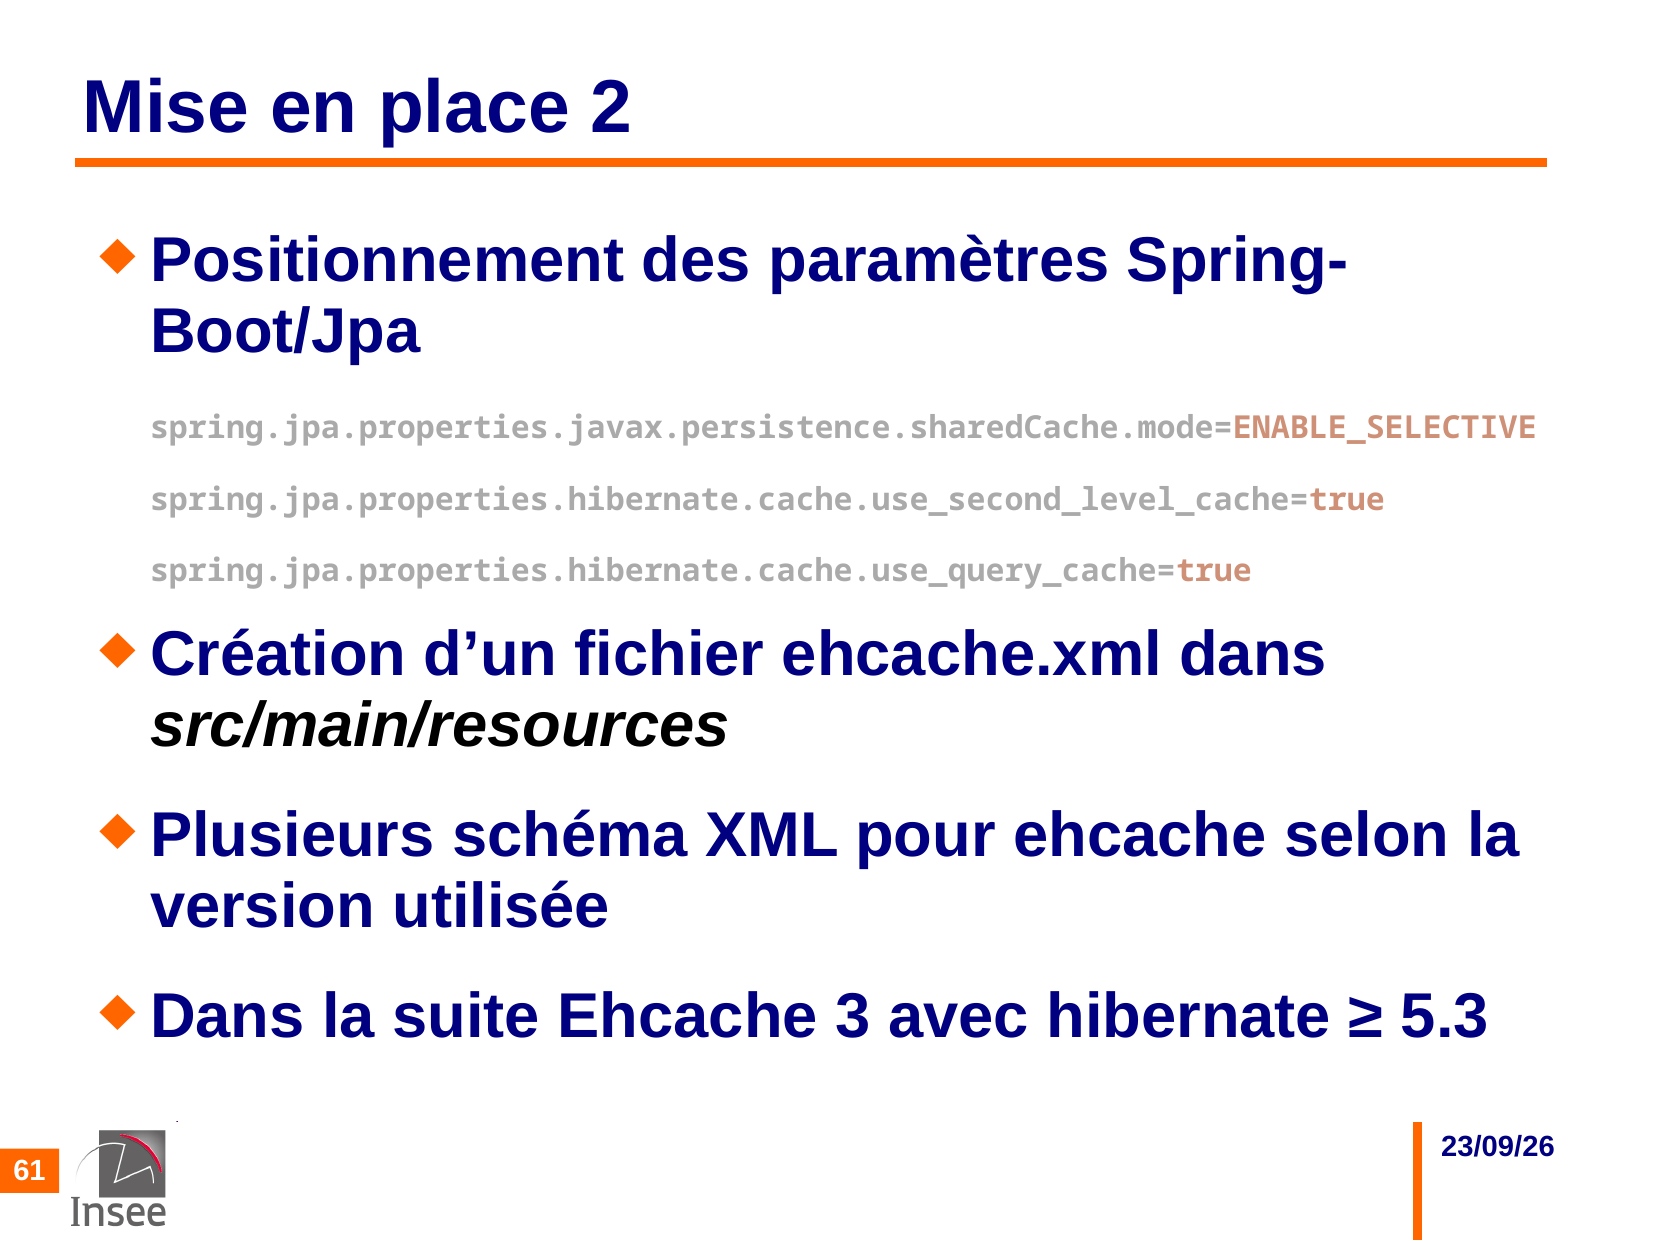

# Mise en place 2
Positionnement des paramètres Spring- Boot/Jpa
spring.jpa.properties.javax.persistence.sharedCache.mode=ENABLE_SELECTIVE
spring.jpa.properties.hibernate.cache.use_second_level_cache=true
spring.jpa.properties.hibernate.cache.use_query_cache=true
Création d’un fichier ehcache.xml dans src/main/resources
Plusieurs schéma XML pour ehcache selon la version utilisée
Dans la suite Ehcache 3 avec hibernate ≥ 5.3
61